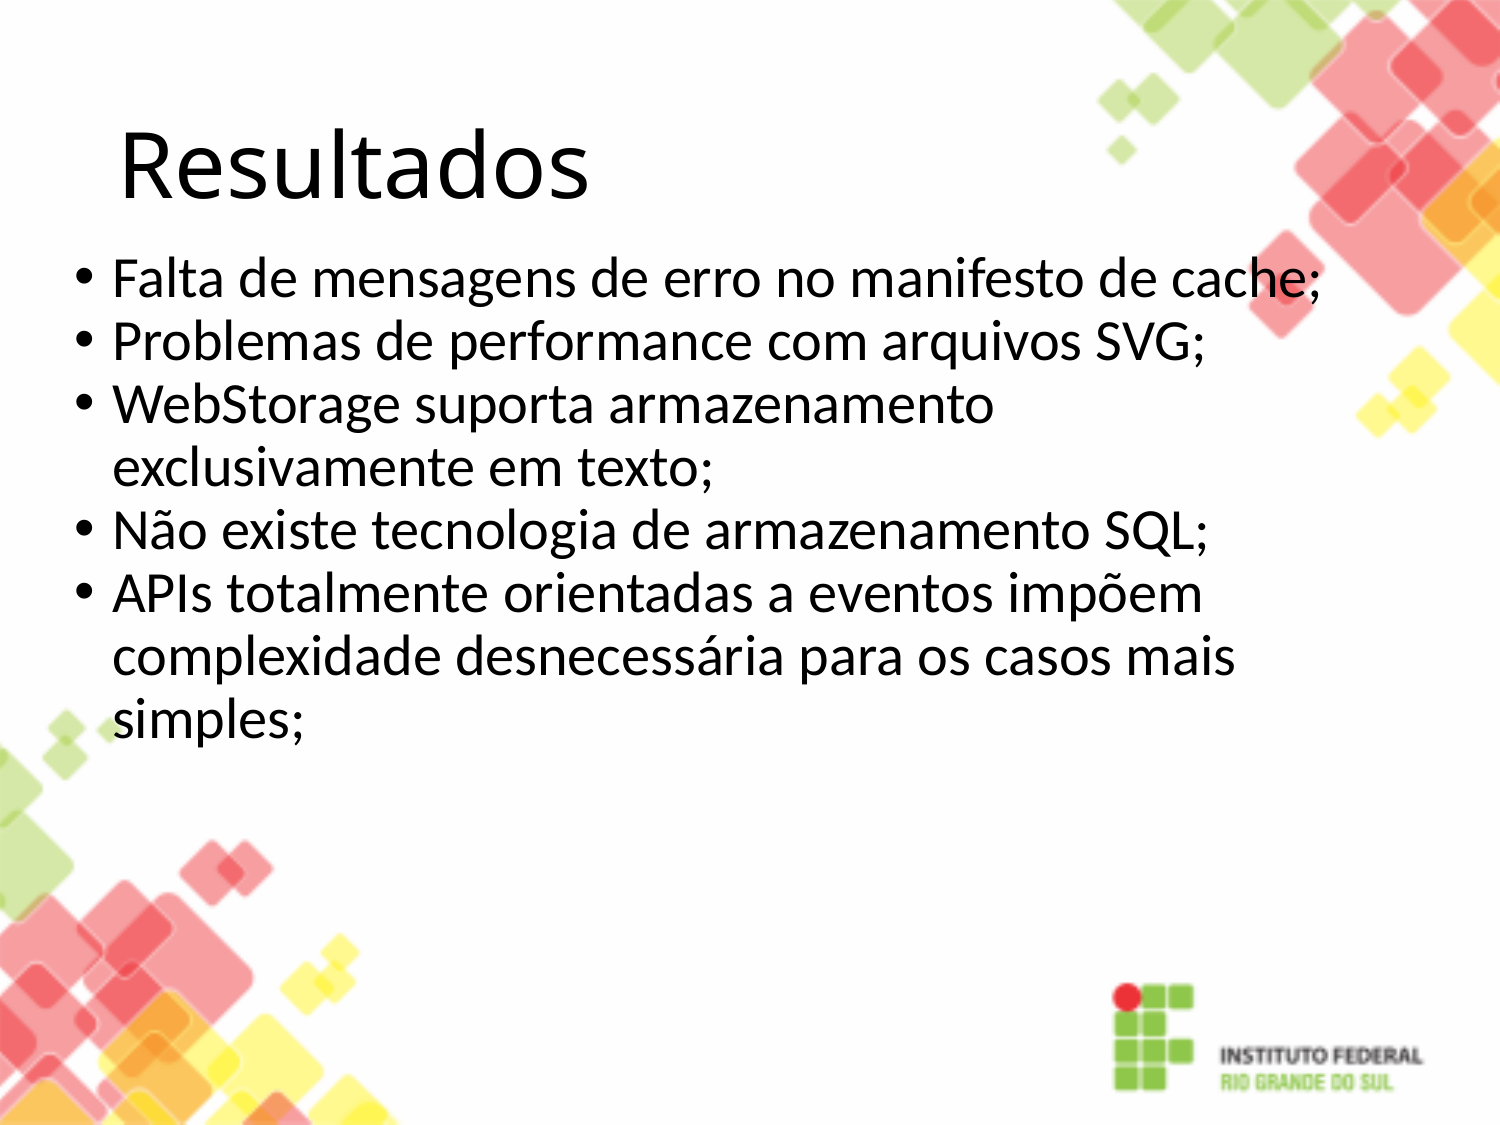

Resultados
Falta de mensagens de erro no manifesto de cache;
Problemas de performance com arquivos SVG;
WebStorage suporta armazenamento exclusivamente em texto;
Não existe tecnologia de armazenamento SQL;
APIs totalmente orientadas a eventos impõem complexidade desnecessária para os casos mais simples;